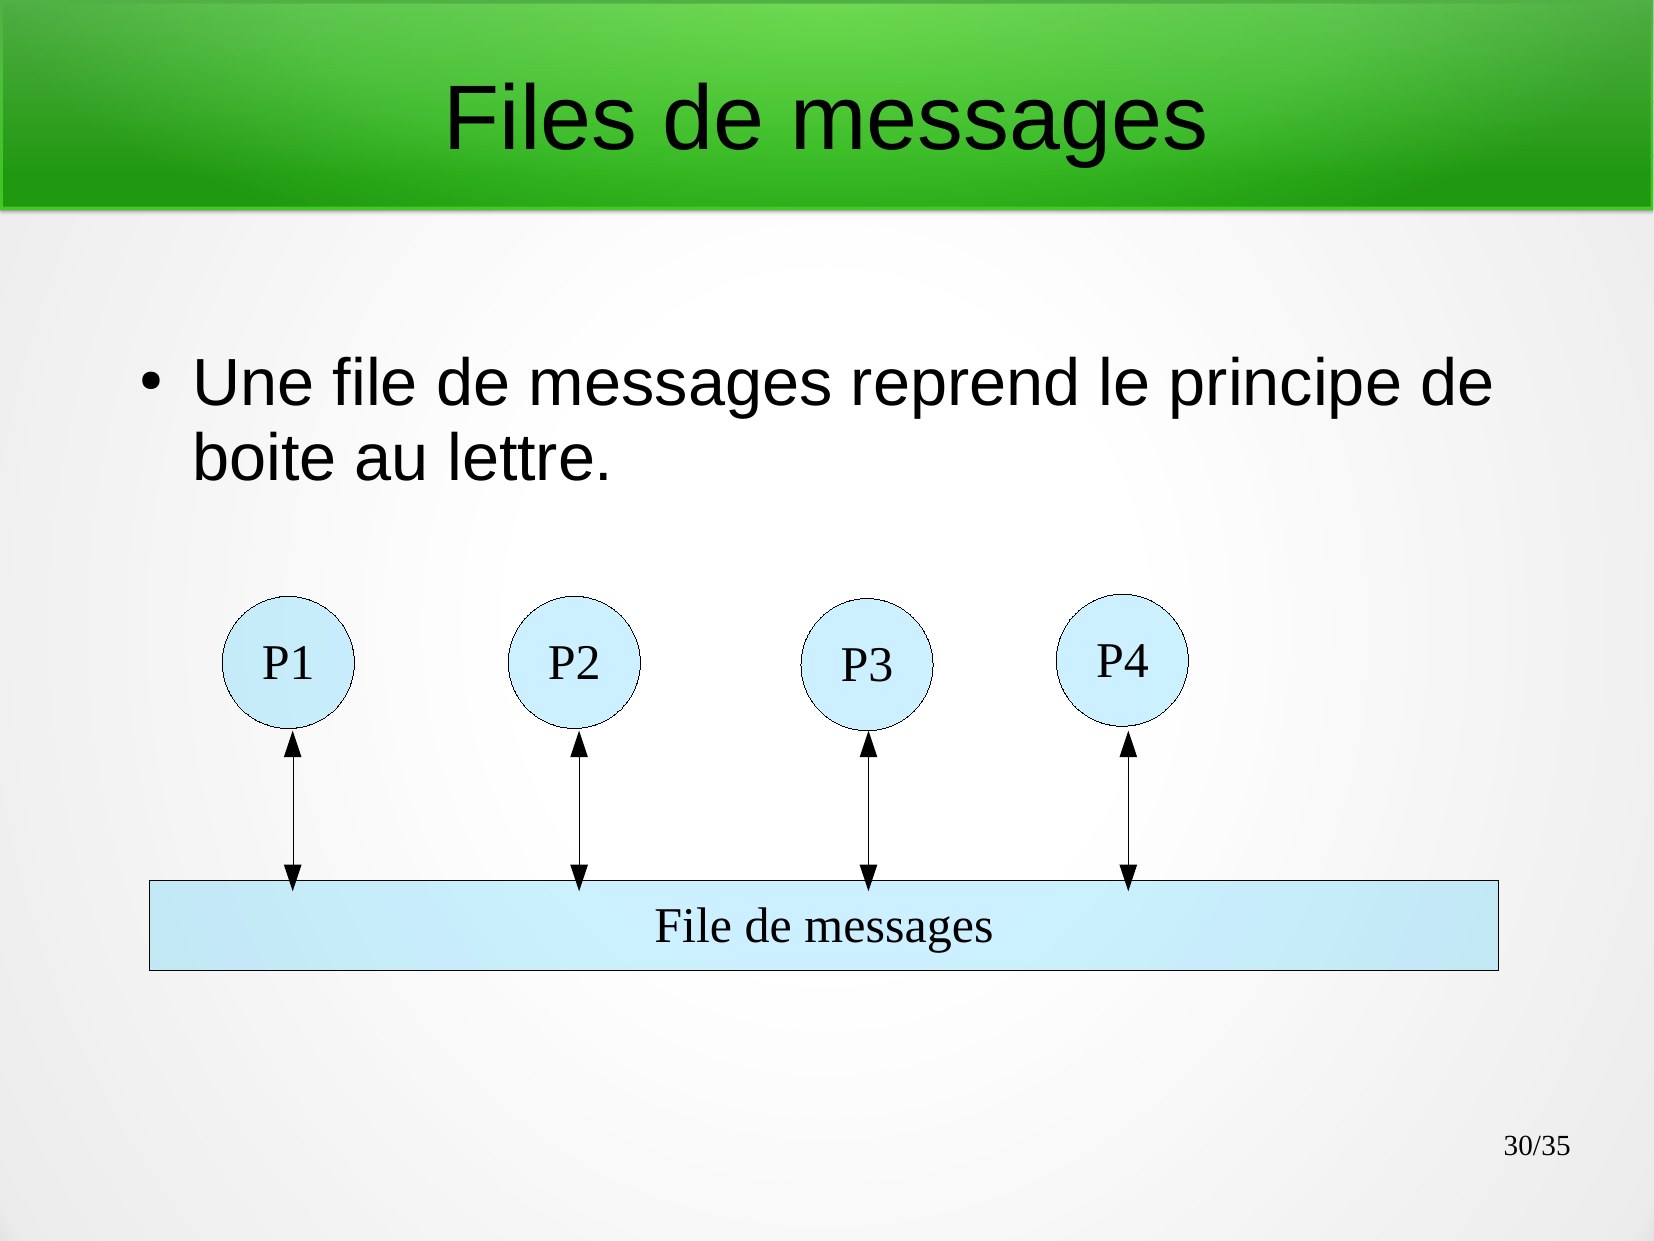

# Files de messages
Une file de messages reprend le principe de boite au lettre.
P4
P2
P1
P3
File de messages
30